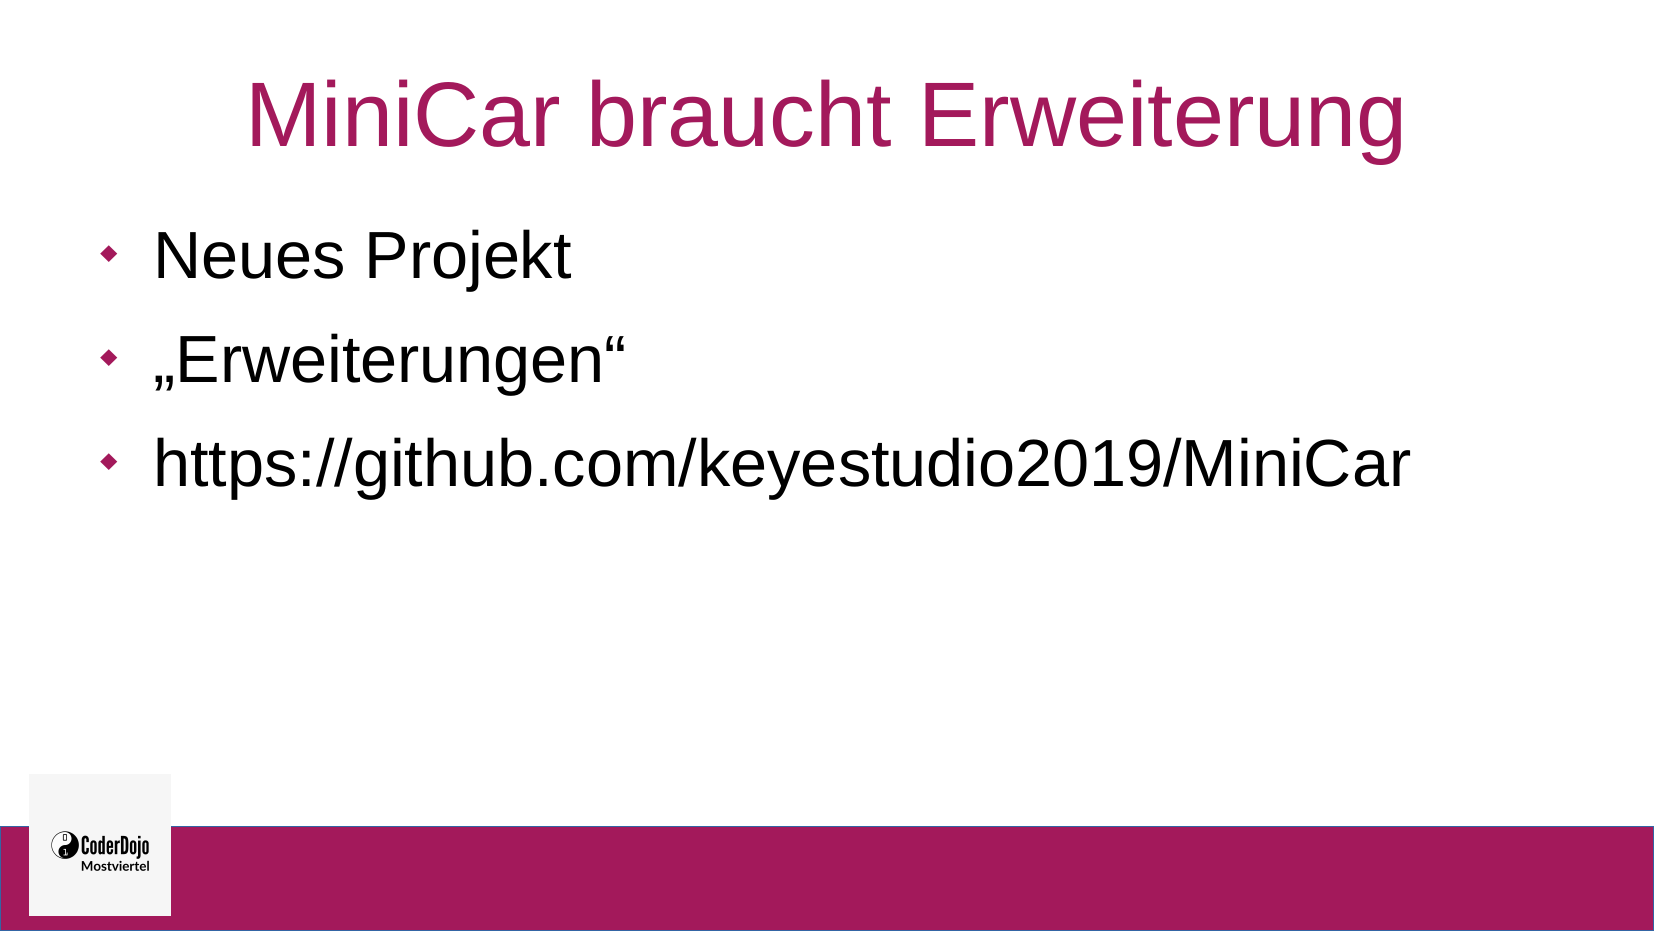

# MiniCar braucht Erweiterung
Neues Projekt
„Erweiterungen“
https://github.com/keyestudio2019/MiniCar